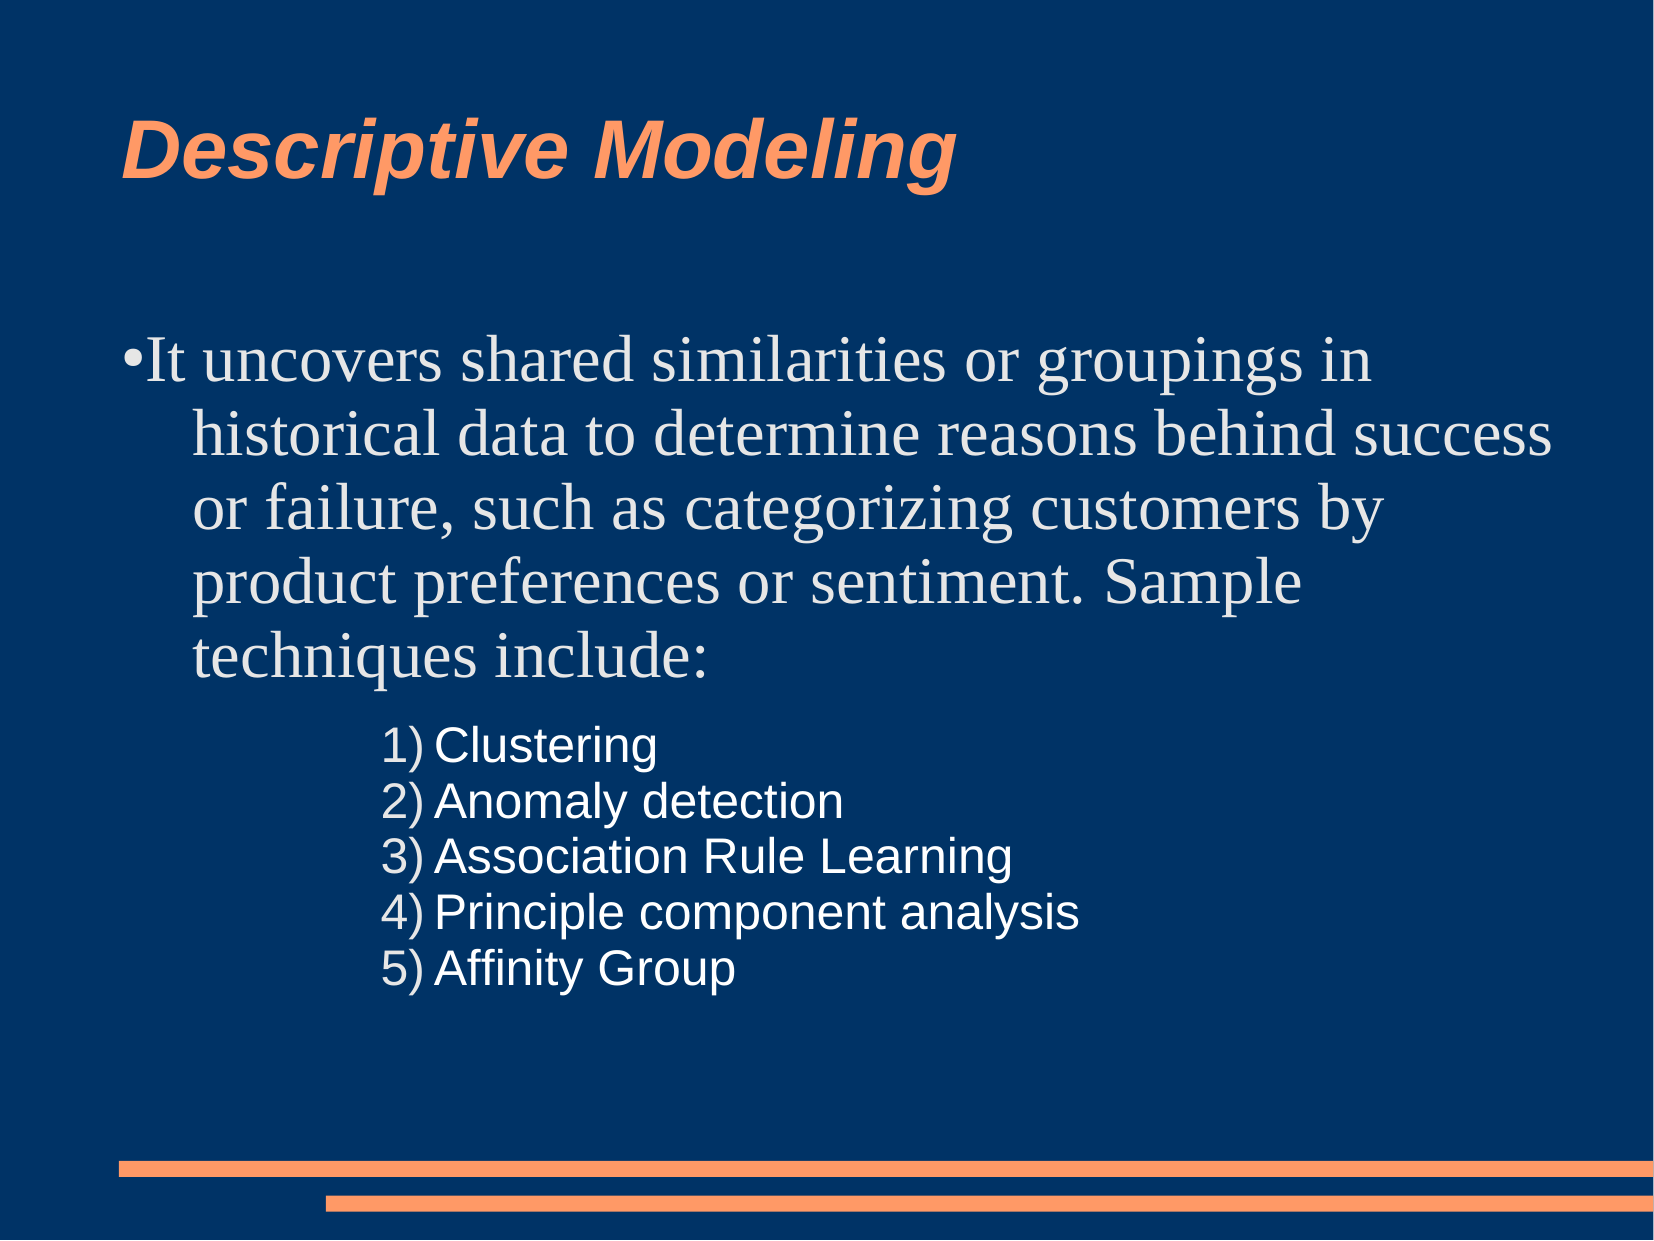

# Descriptive Modeling
It uncovers shared similarities or groupings in historical data to determine reasons behind success or failure, such as categorizing customers by product preferences or sentiment. Sample techniques include:
Clustering
Anomaly detection
Association Rule Learning
Principle component analysis
Affinity Group